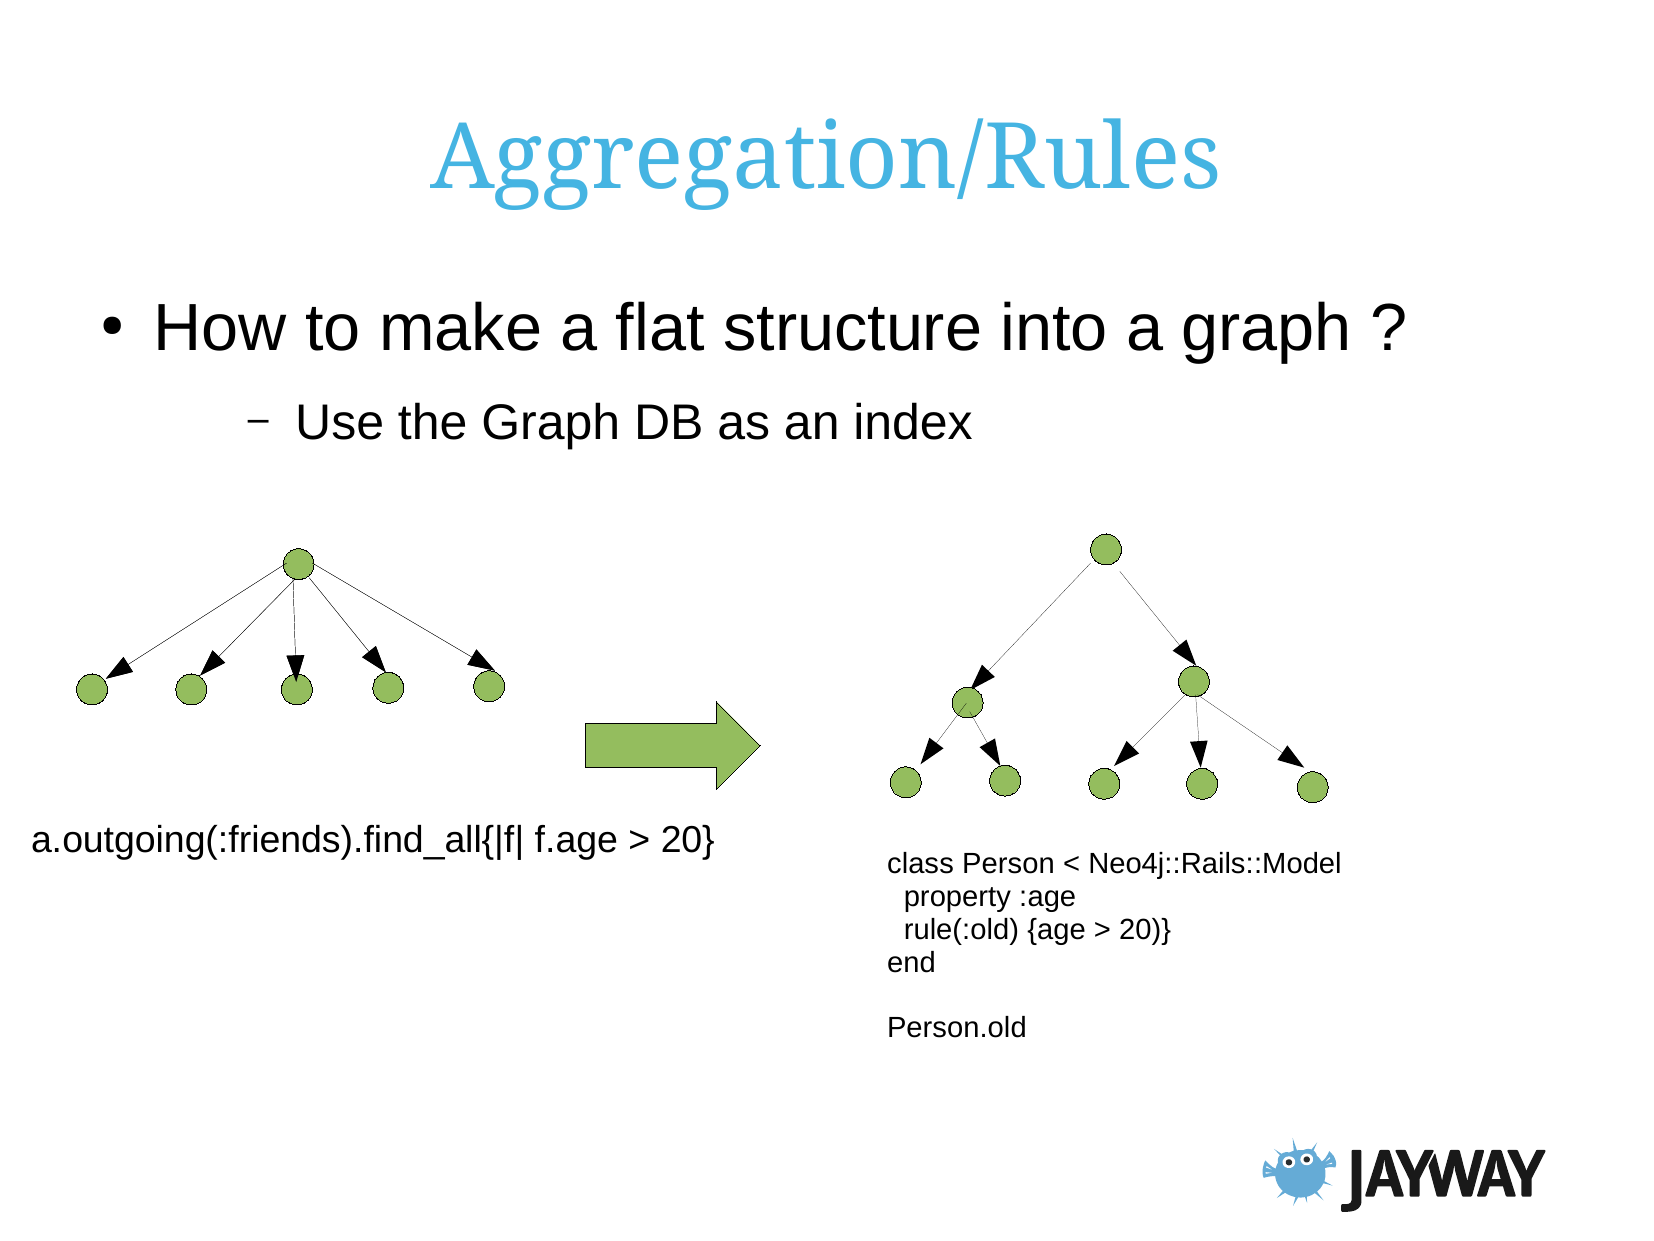

# Aggregation/Rules
How to make a flat structure into a graph ?
Use the Graph DB as an index
a.outgoing(:friends).find_all{|f| f.age > 20}
class Person < Neo4j::Rails::Model
 property :age
 rule(:old) {age > 20)}
end
Person.old